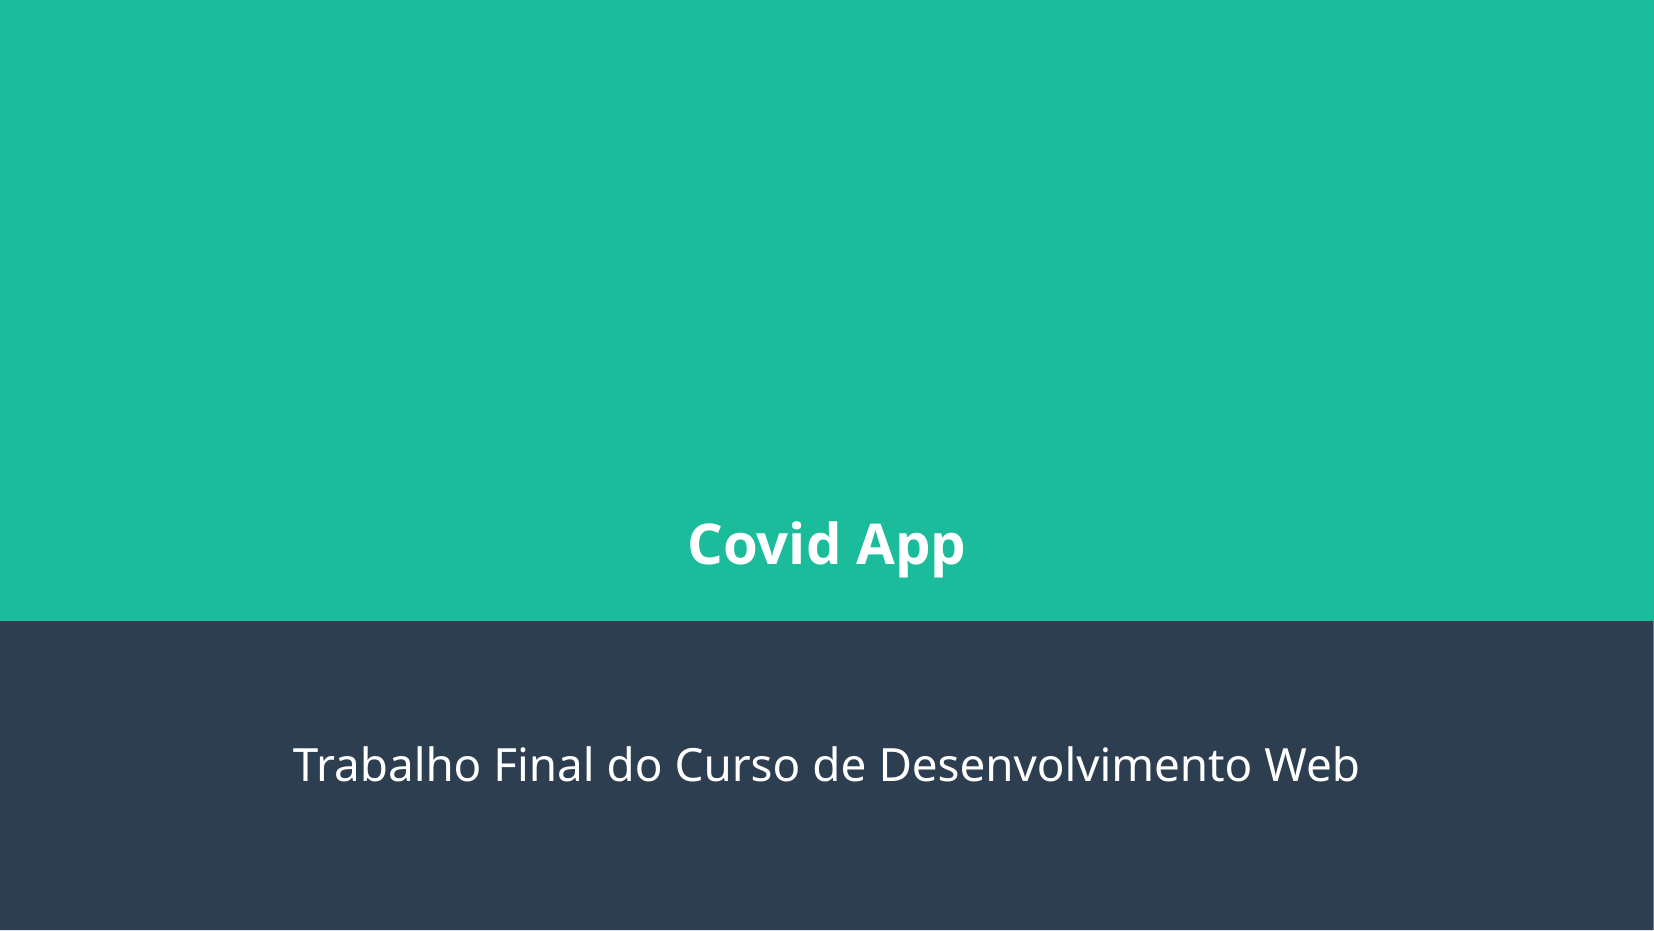

# Covid App
Trabalho Final do Curso de Desenvolvimento Web